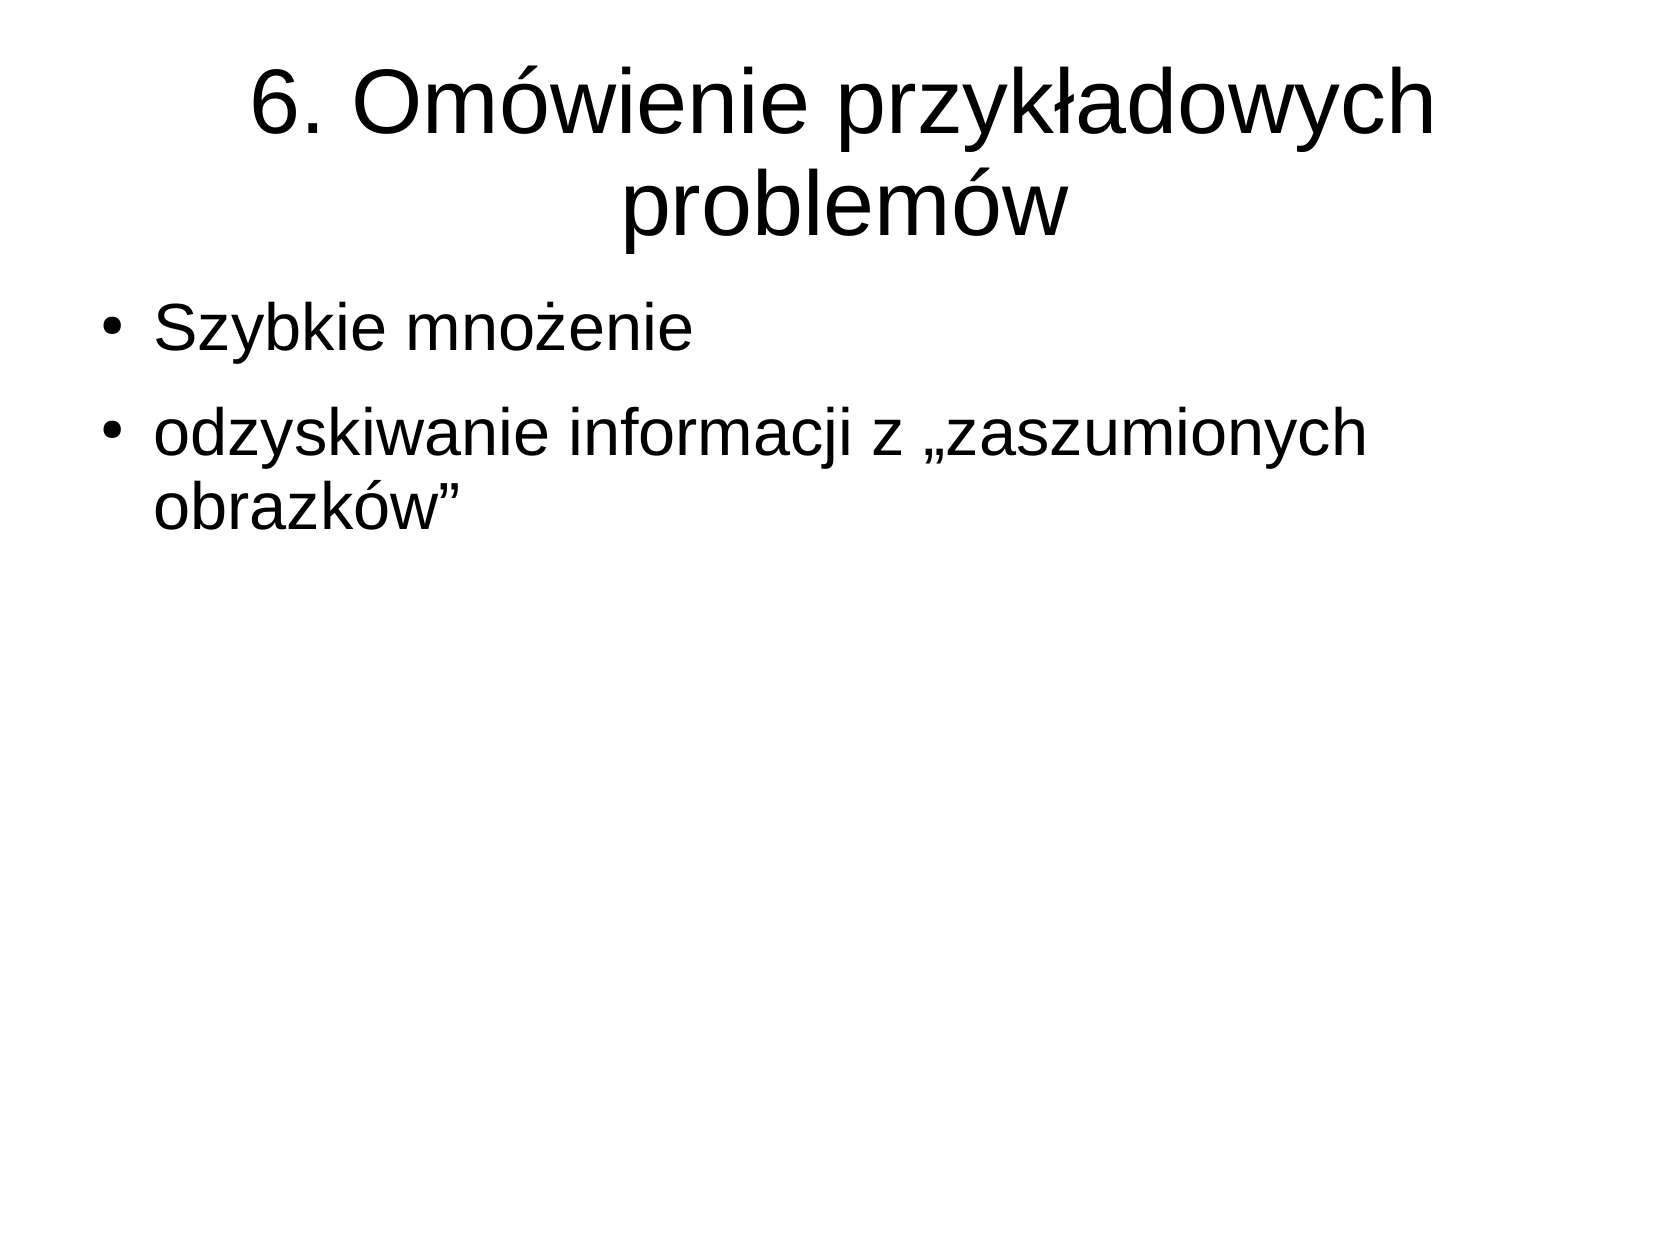

# 6. Omówienie przykładowych problemów
Szybkie mnożenie
odzyskiwanie informacji z „zaszumionych obrazków”